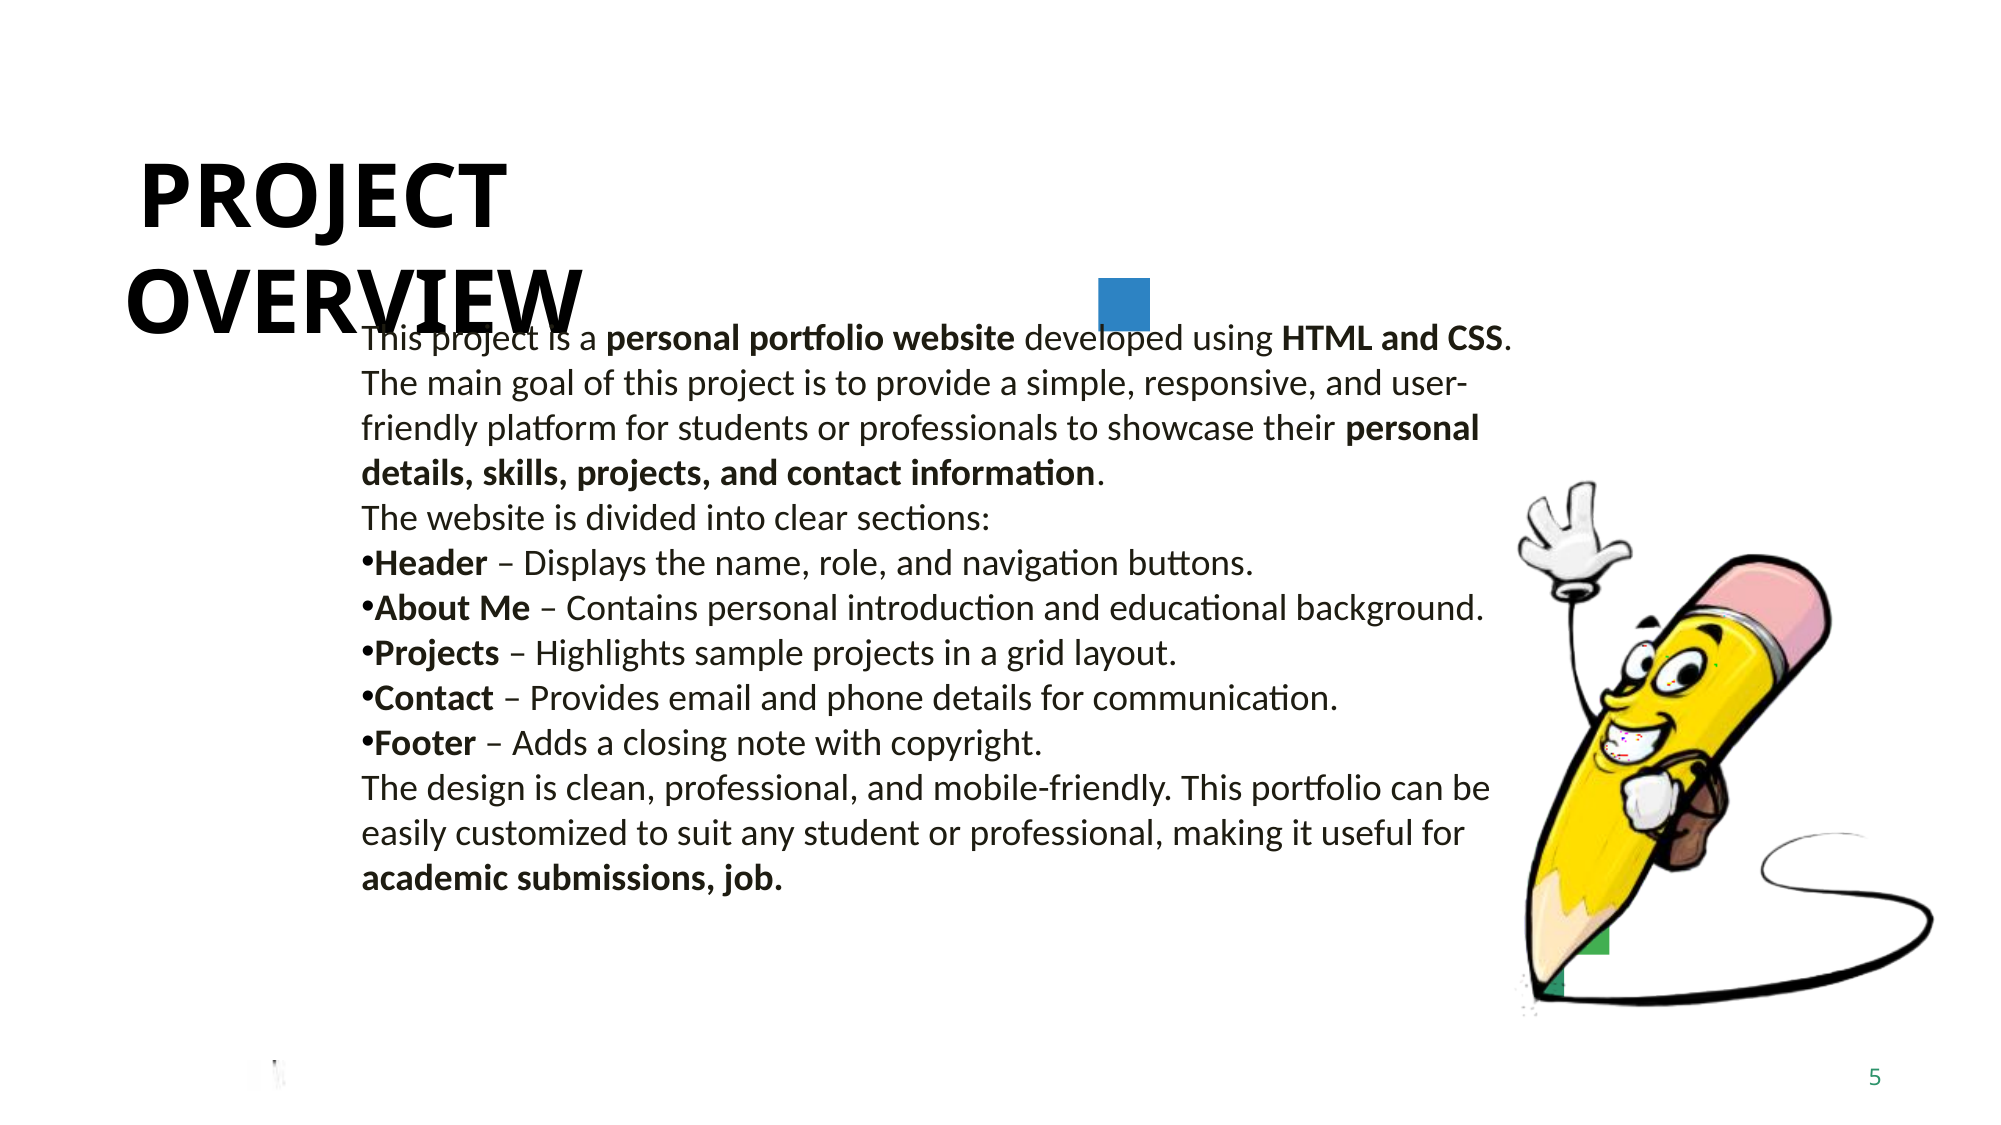

# PROJECT	OVERVIEW
This project is a personal portfolio website developed using HTML and CSS. The main goal of this project is to provide a simple, responsive, and user-friendly platform for students or professionals to showcase their personal details, skills, projects, and contact information.
The website is divided into clear sections:
Header – Displays the name, role, and navigation buttons.
About Me – Contains personal introduction and educational background.
Projects – Highlights sample projects in a grid layout.
Contact – Provides email and phone details for communication.
Footer – Adds a closing note with copyright.
The design is clean, professional, and mobile-friendly. This portfolio can be easily customized to suit any student or professional, making it useful for academic submissions, job.